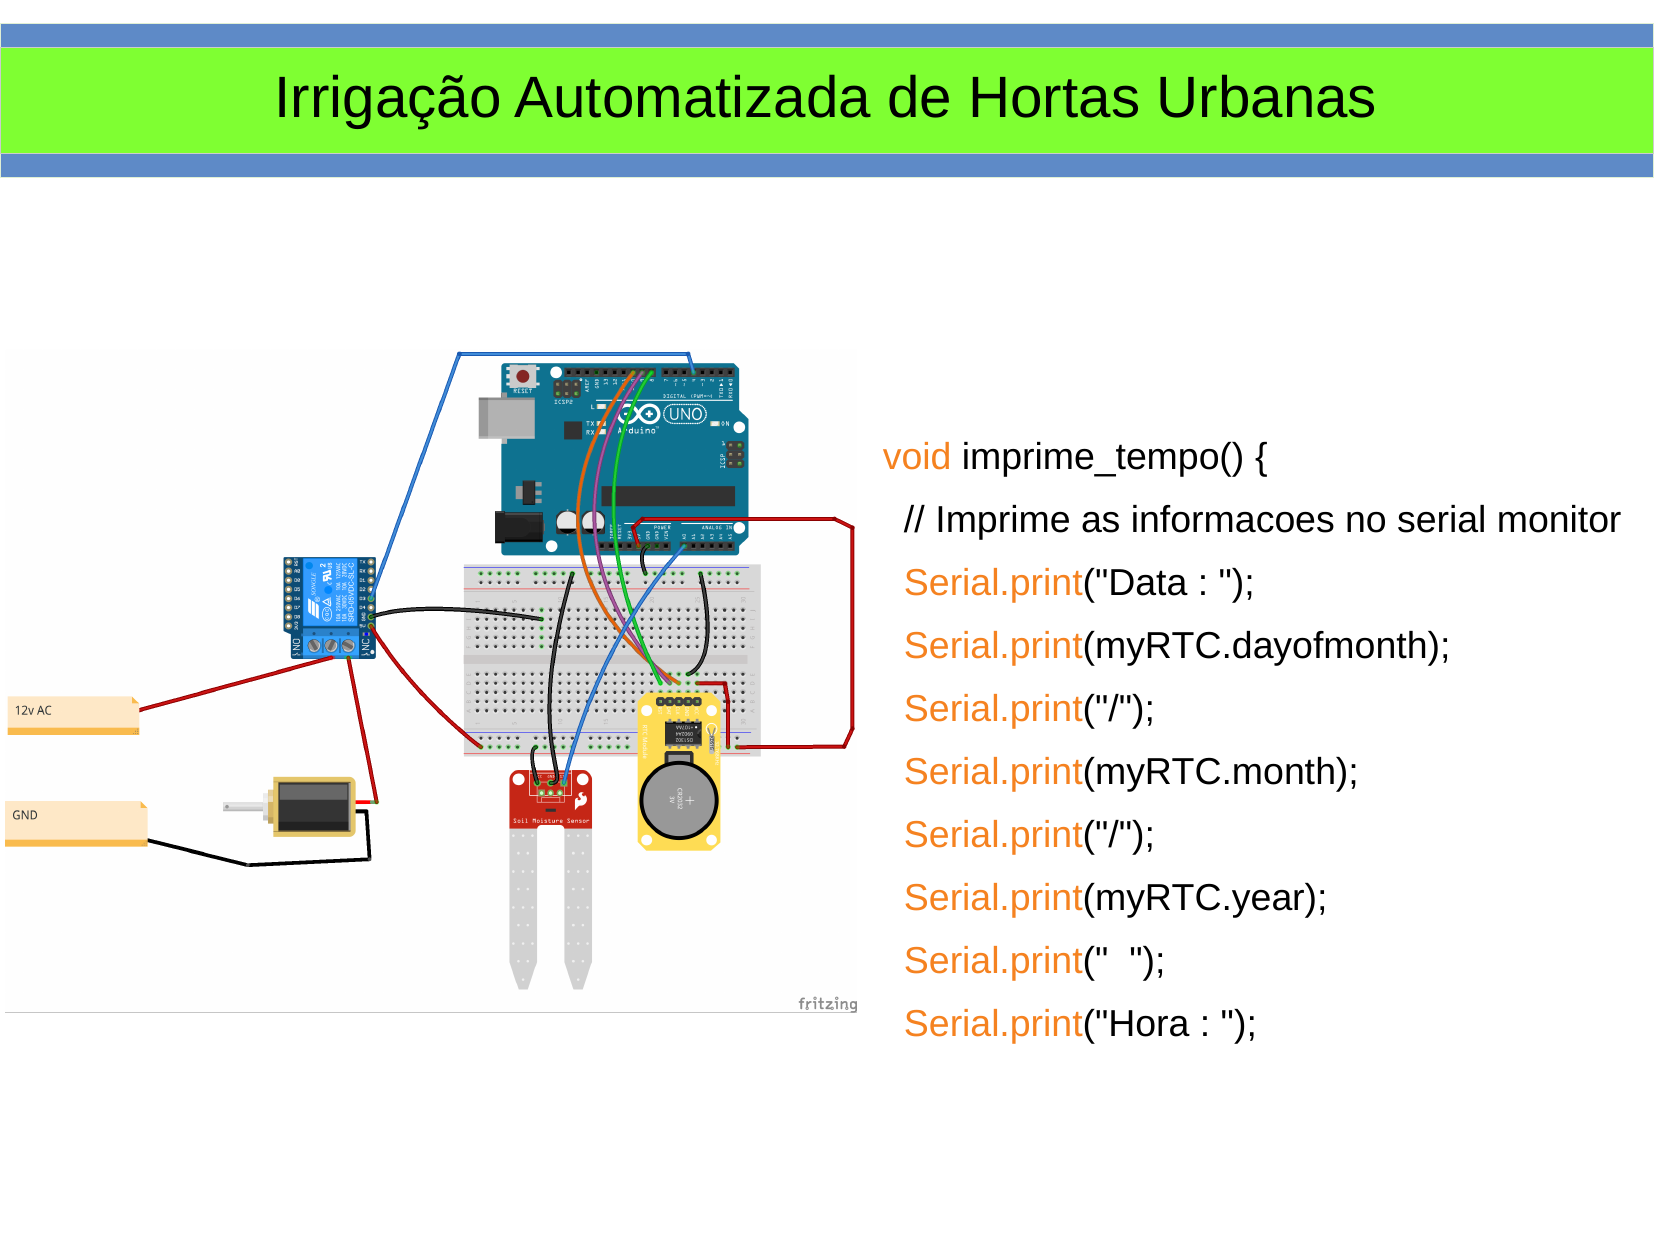

# Irrigação Automatizada de Hortas Urbanas
void imprime_tempo() {
 // Imprime as informacoes no serial monitor
 Serial.print("Data : ");
 Serial.print(myRTC.dayofmonth);
 Serial.print("/");
 Serial.print(myRTC.month);
 Serial.print("/");
 Serial.print(myRTC.year);
 Serial.print(" ");
 Serial.print("Hora : ");